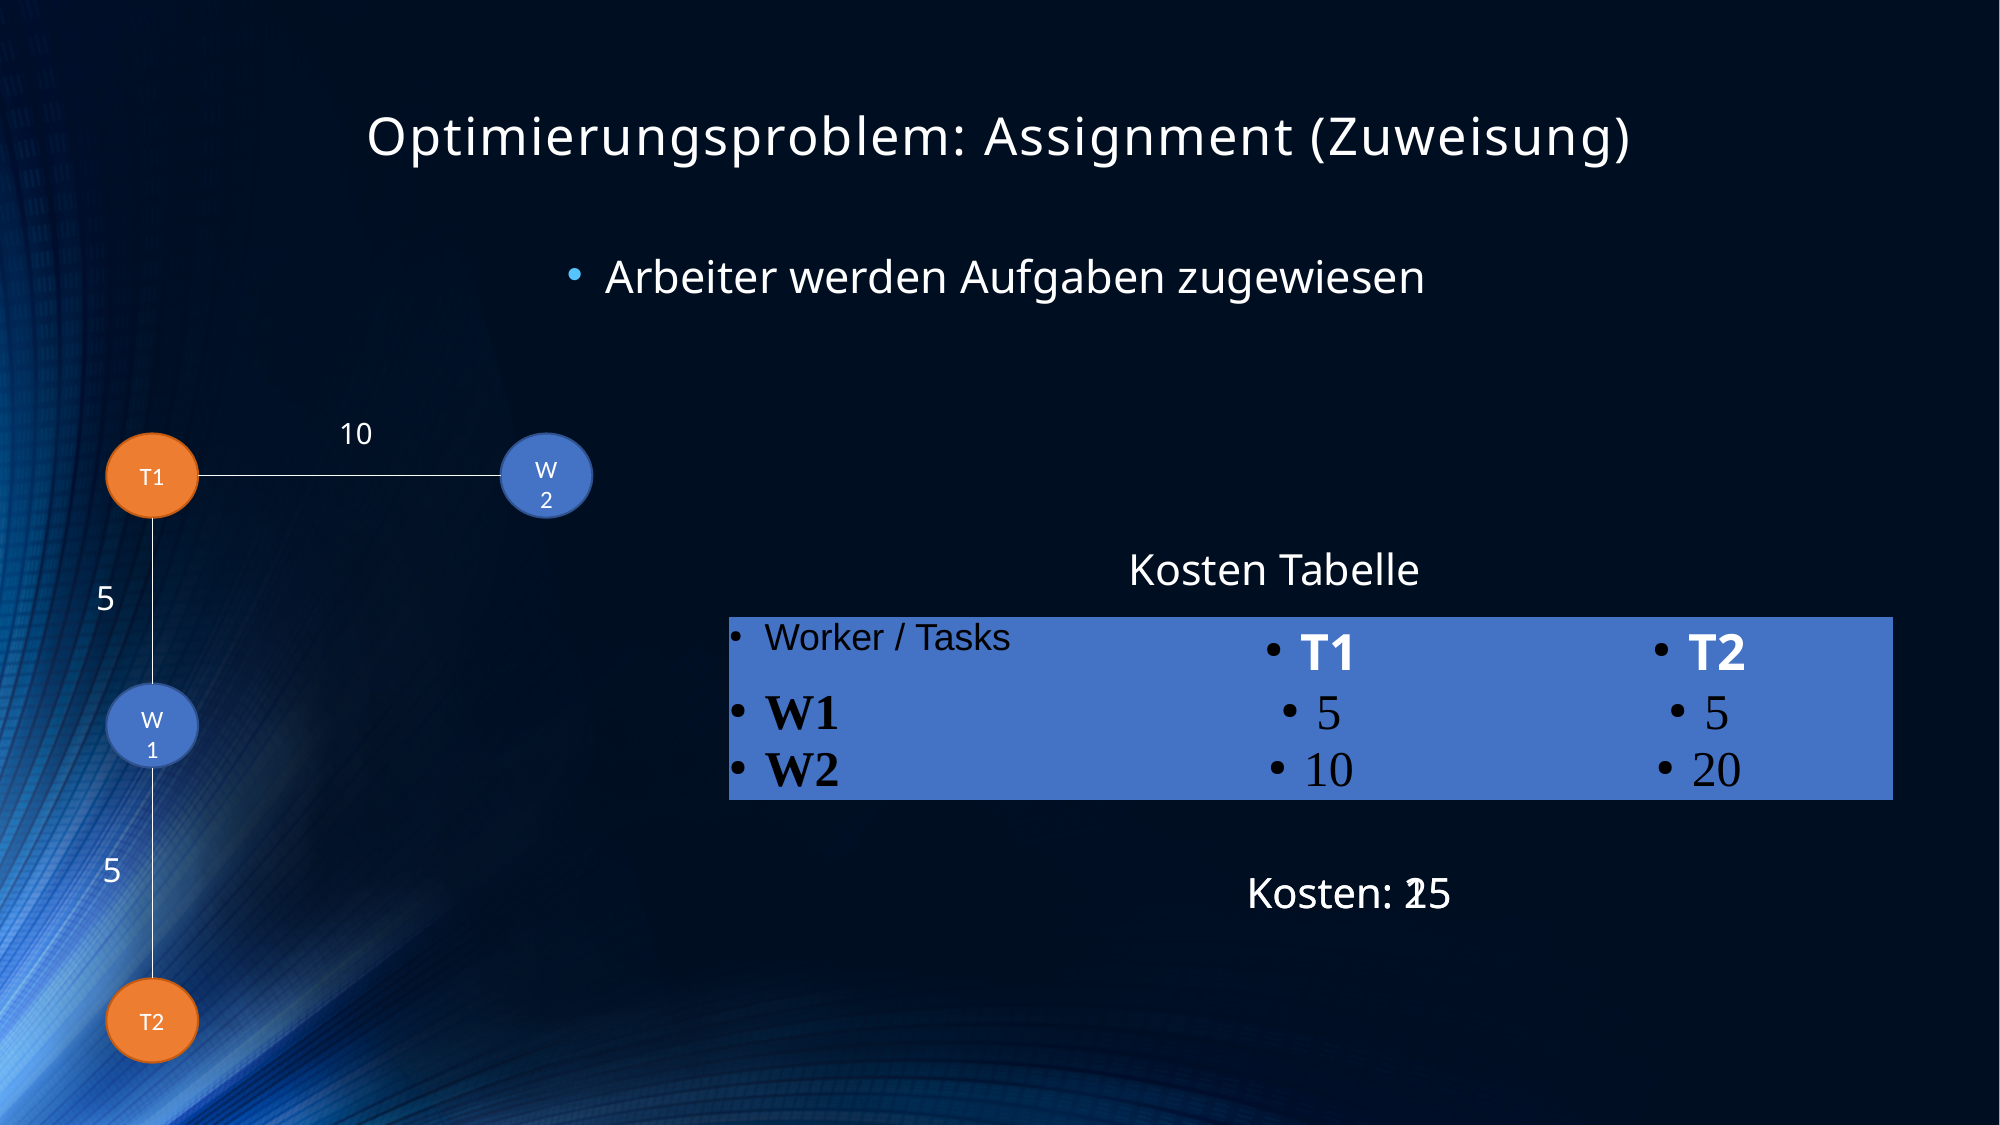

Optimierungsproblem: Assignment (Zuweisung)
Arbeiter werden Aufgaben zugewiesen
10
T1
W2
Kosten Tabelle
5
| Worker / Tasks | T1 | T2 |
| --- | --- | --- |
| W1 | 5 | 5 |
| W2 | 10 | 20 |
| Worker / Tasks | T1 | T2 |
| --- | --- | --- |
| W1 | 5 | 5 |
| W2 | 10 | 20 |
| Worker / Tasks | T1 | T2 |
| --- | --- | --- |
| W1 | 5 | 5 |
| W2 | 10 | 20 |
W1
5
Kosten: 15
Kosten: 25
T2